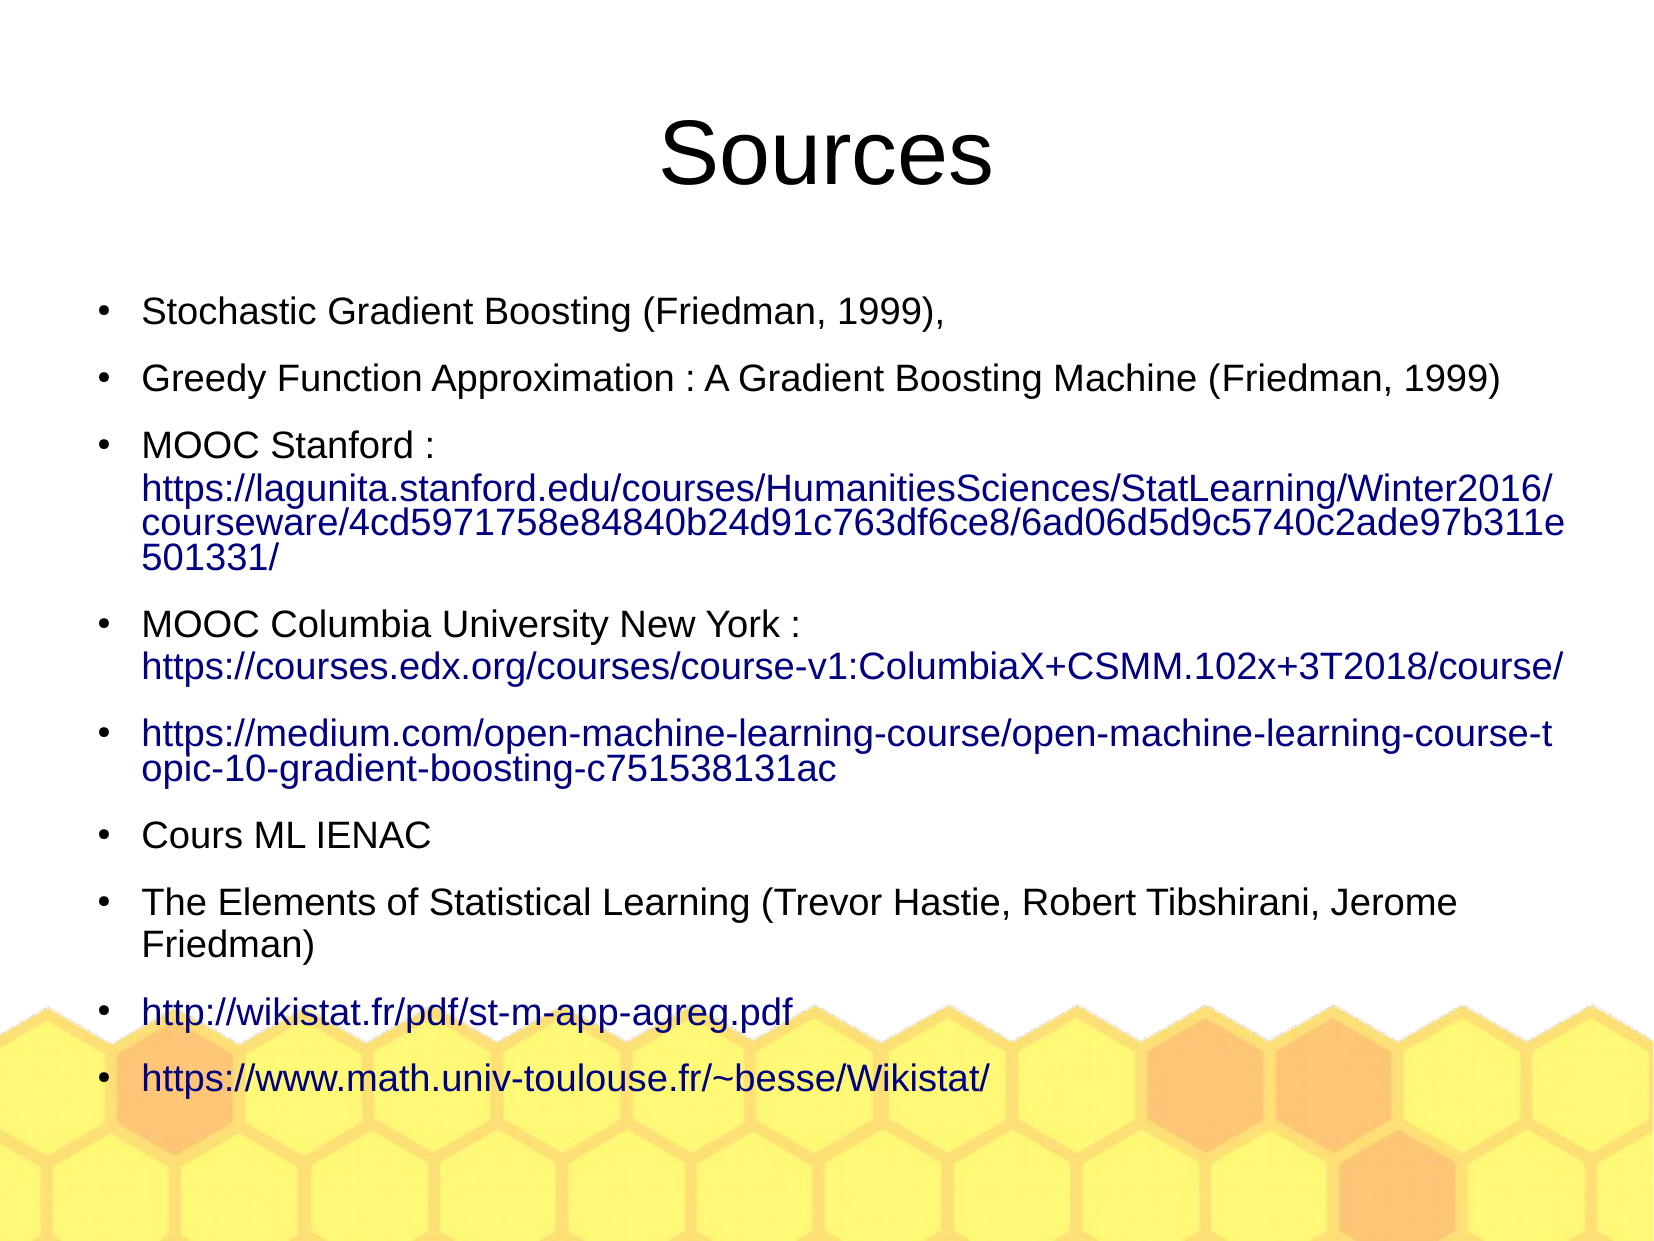

# Sources
Stochastic Gradient Boosting (Friedman, 1999),
Greedy Function Approximation : A Gradient Boosting Machine (Friedman, 1999)
MOOC Stanford : https://lagunita.stanford.edu/courses/HumanitiesSciences/StatLearning/Winter2016/courseware/4cd5971758e84840b24d91c763df6ce8/6ad06d5d9c5740c2ade97b311e501331/
MOOC Columbia University New York : https://courses.edx.org/courses/course-v1:ColumbiaX+CSMM.102x+3T2018/course/
https://medium.com/open-machine-learning-course/open-machine-learning-course-topic-10-gradient-boosting-c751538131ac
Cours ML IENAC
The Elements of Statistical Learning (Trevor Hastie, Robert Tibshirani, Jerome Friedman)
http://wikistat.fr/pdf/st-m-app-agreg.pdf
https://www.math.univ-toulouse.fr/~besse/Wikistat/